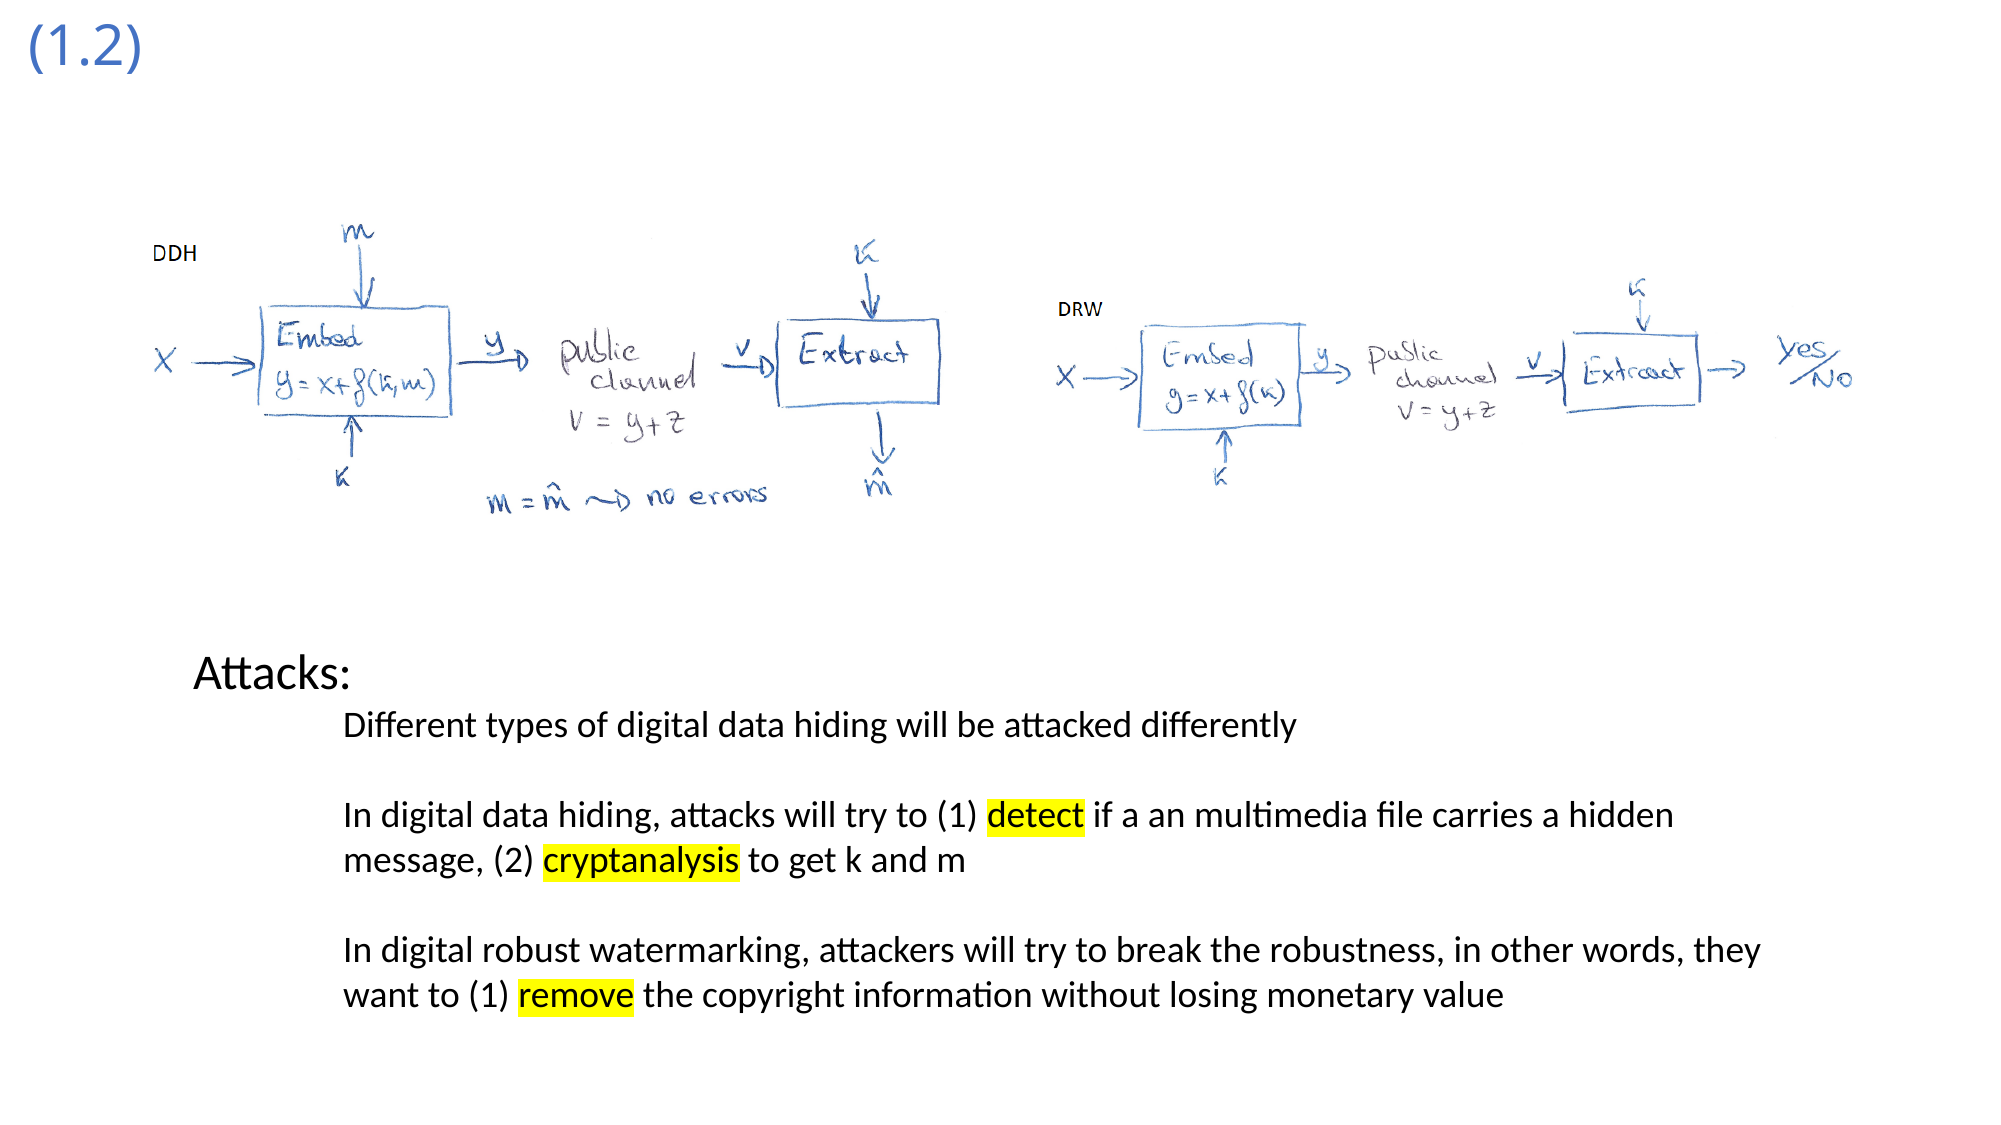

# (1.2)
Attacks:
Different types of digital data hiding will be attacked differently
In digital data hiding, attacks will try to (1) detect if a an multimedia file carries a hidden message, (2) cryptanalysis to get k and m
In digital robust watermarking, attackers will try to break the robustness, in other words, they want to (1) remove the copyright information without losing monetary value